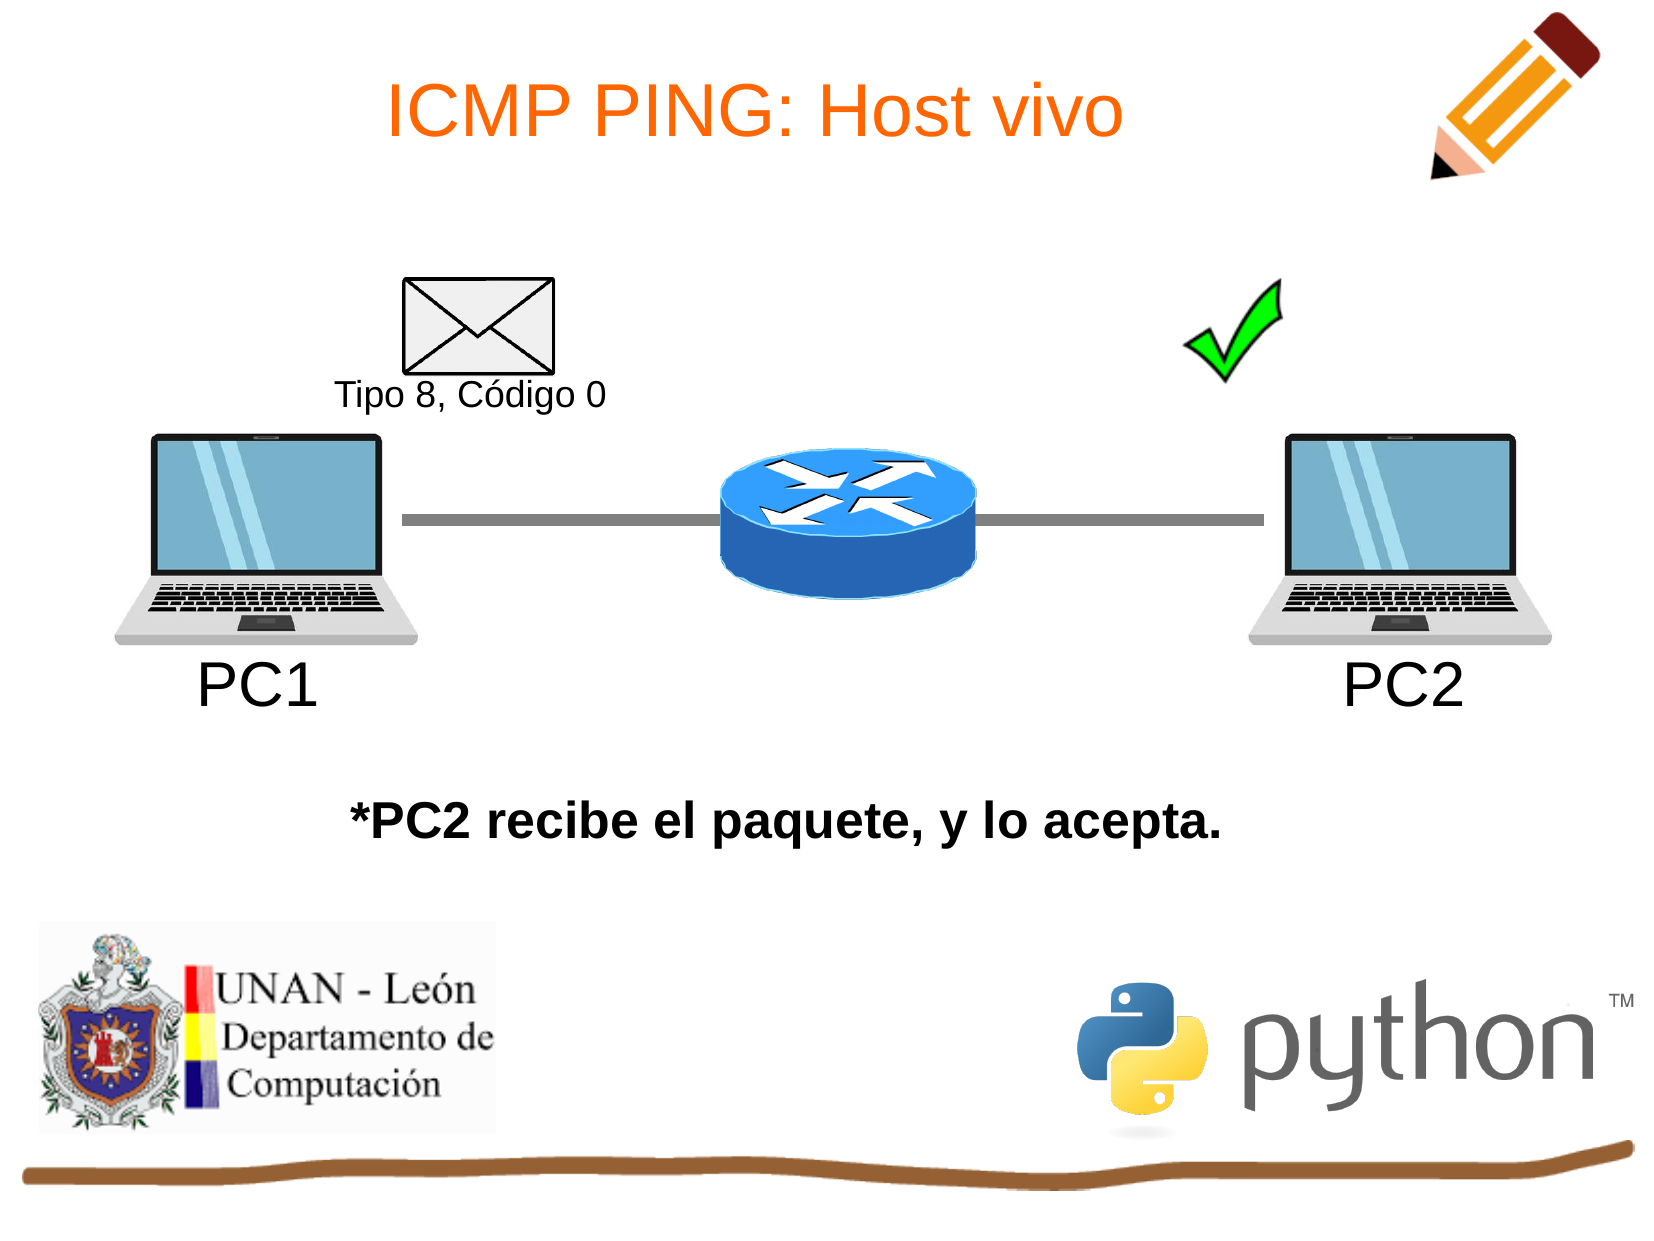

# ICMP PING: Host vivo
Tipo 8, Código 0
PC1
PC2
*PC2 recibe el paquete, y lo acepta.